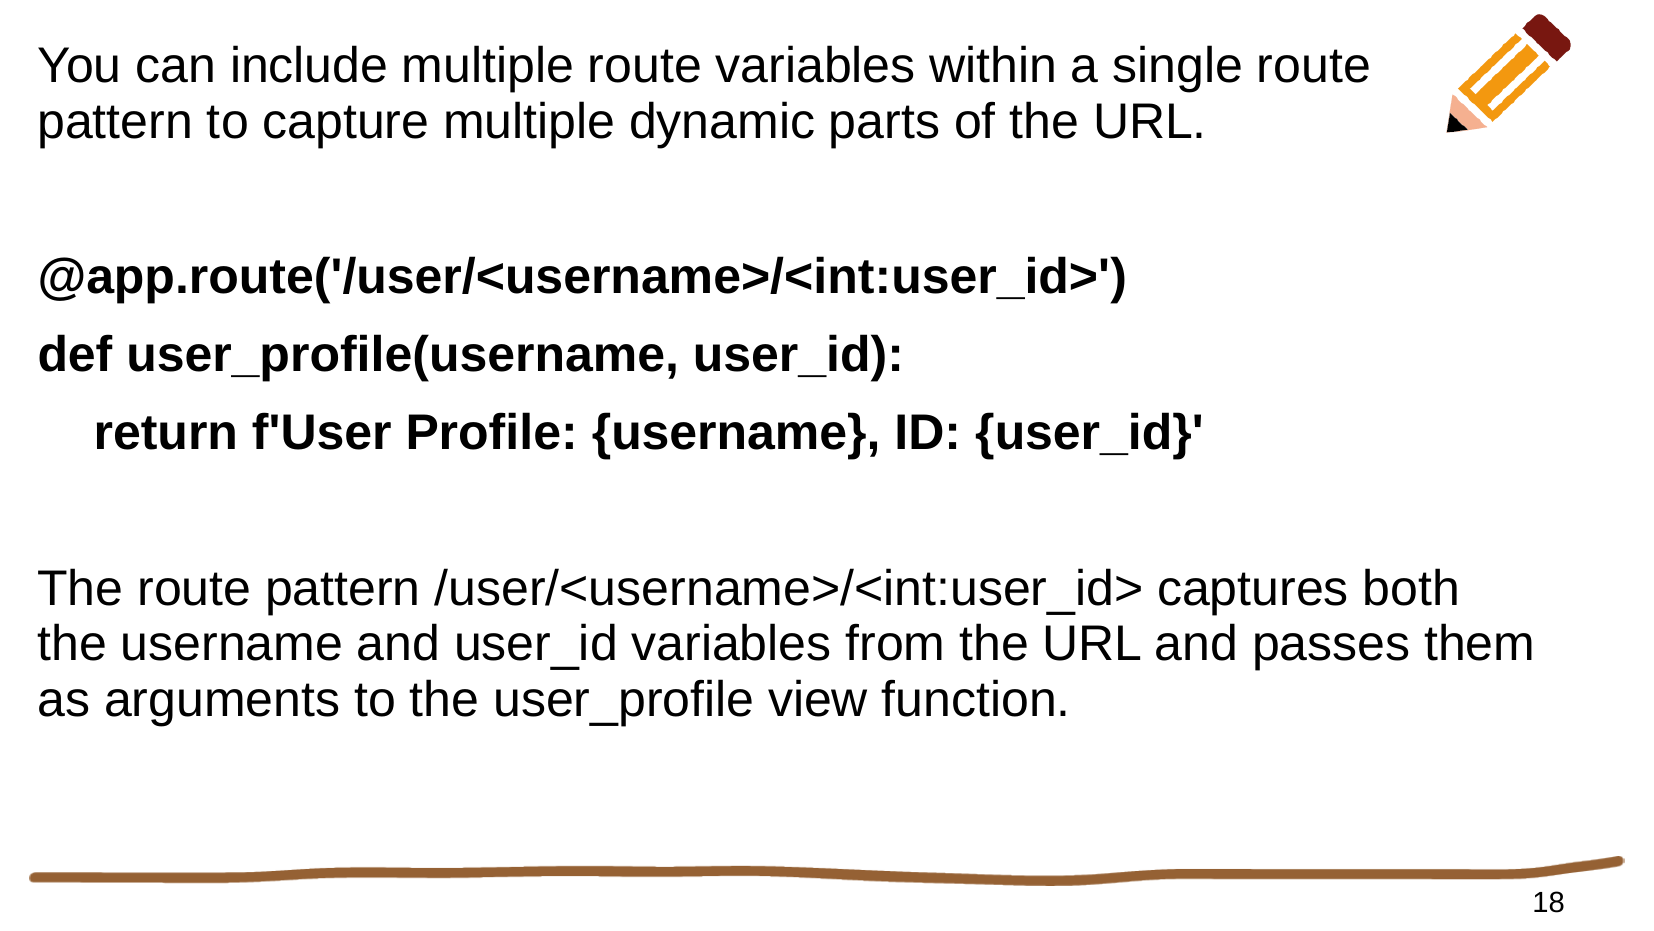

# You can include multiple route variables within a single route pattern to capture multiple dynamic parts of the URL.
@app.route('/user/<username>/<int:user_id>')
def user_profile(username, user_id):
 return f'User Profile: {username}, ID: {user_id}'
The route pattern /user/<username>/<int:user_id> captures both the username and user_id variables from the URL and passes them as arguments to the user_profile view function.
18